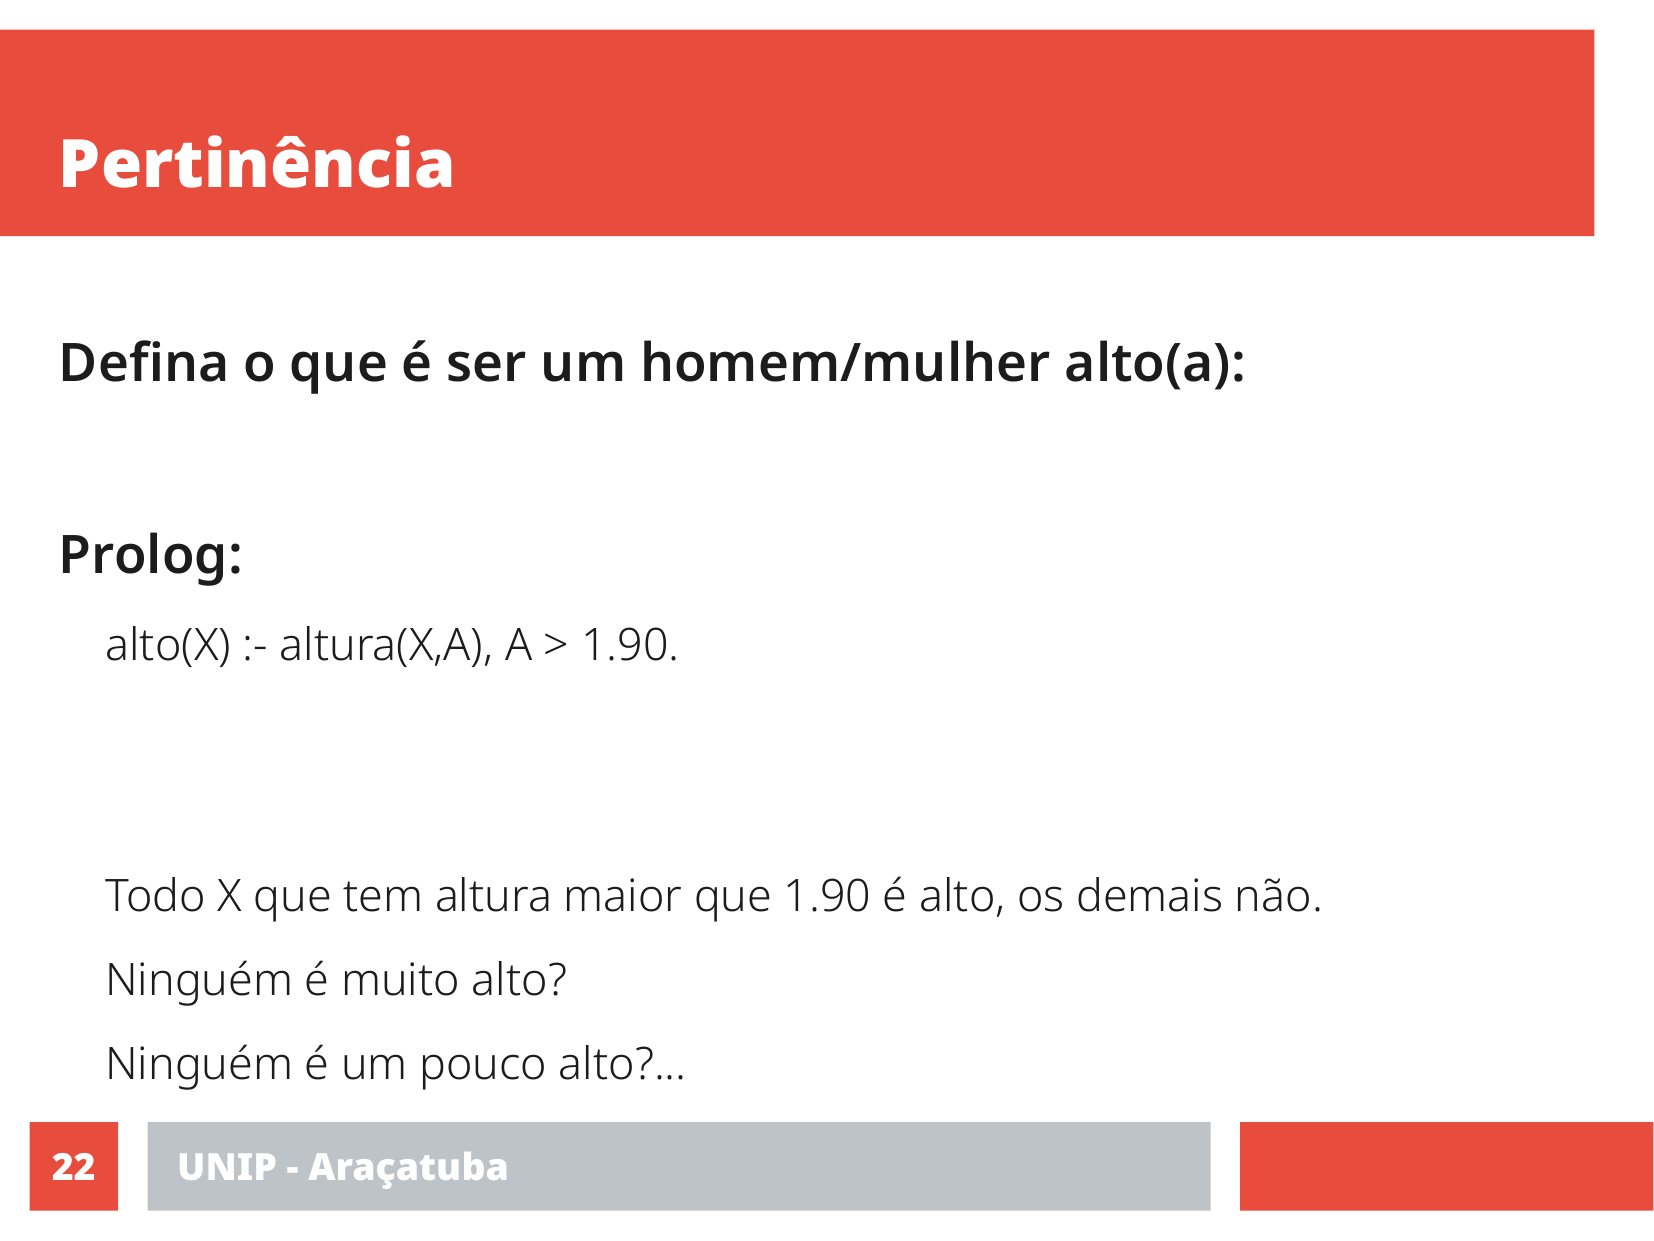

# Pertinência
Defina o que é ser um homem/mulher alto(a):
Prolog:
alto(X) :- altura(X,A), A > 1.90.
Todo X que tem altura maior que 1.90 é alto, os demais não.
Ninguém é muito alto?
Ninguém é um pouco alto?...
22
UNIP - Araçatuba